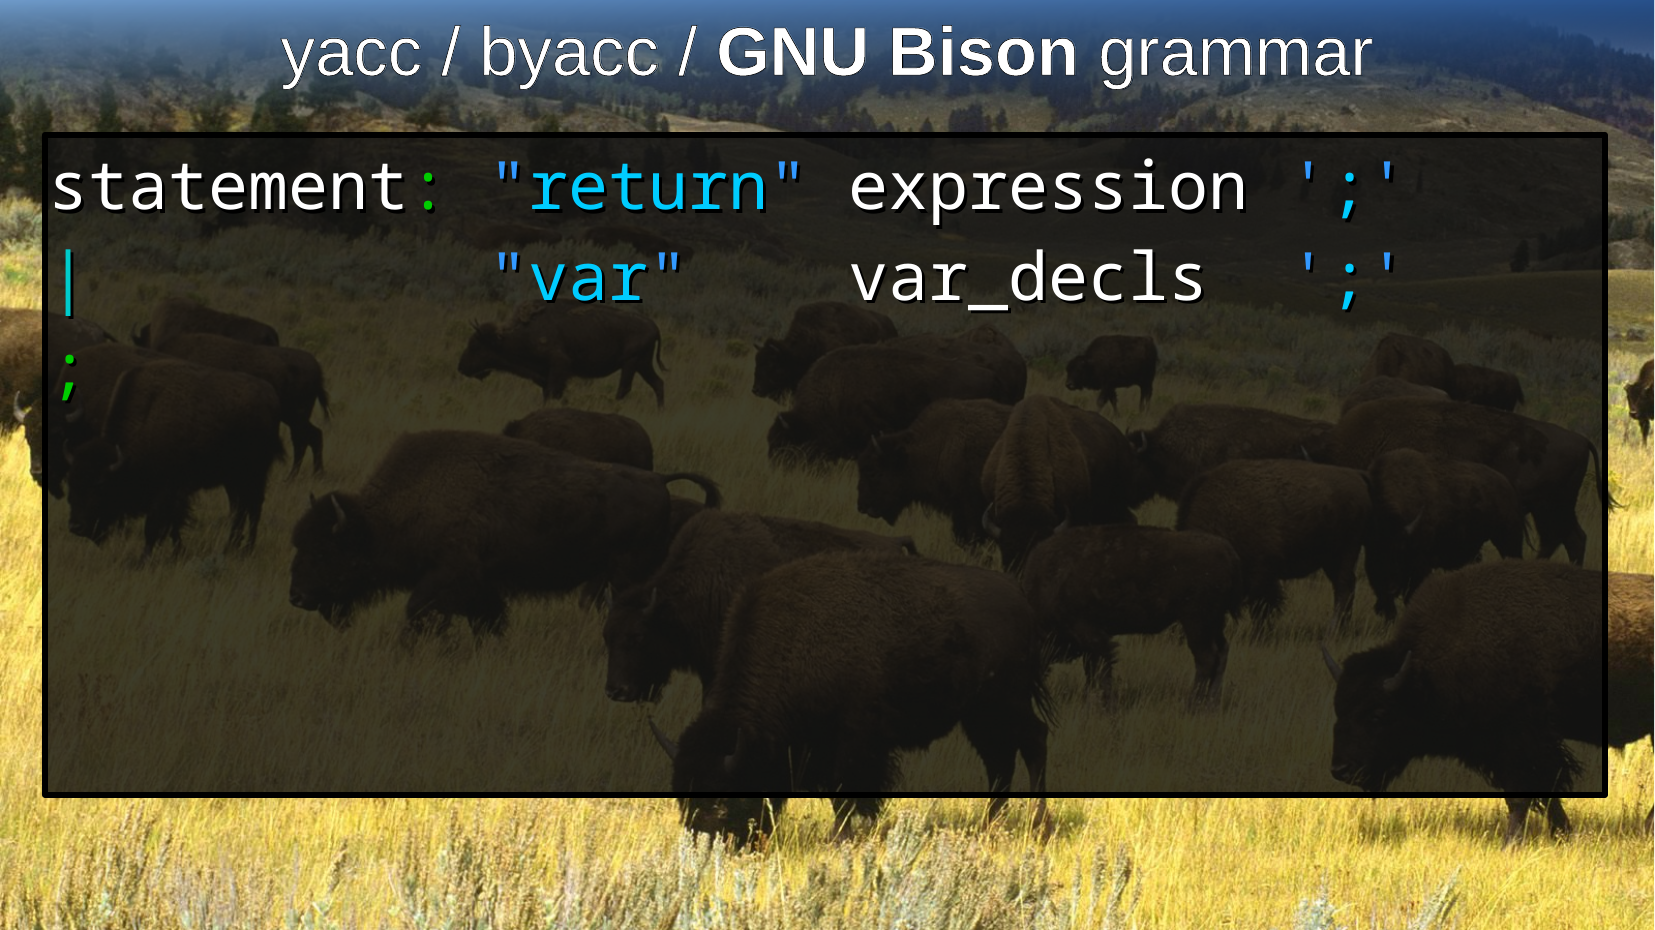

# yacc / byacc / GNU Bison grammar
statement: "return" expression ';'
| "var" var_decls ';'
;